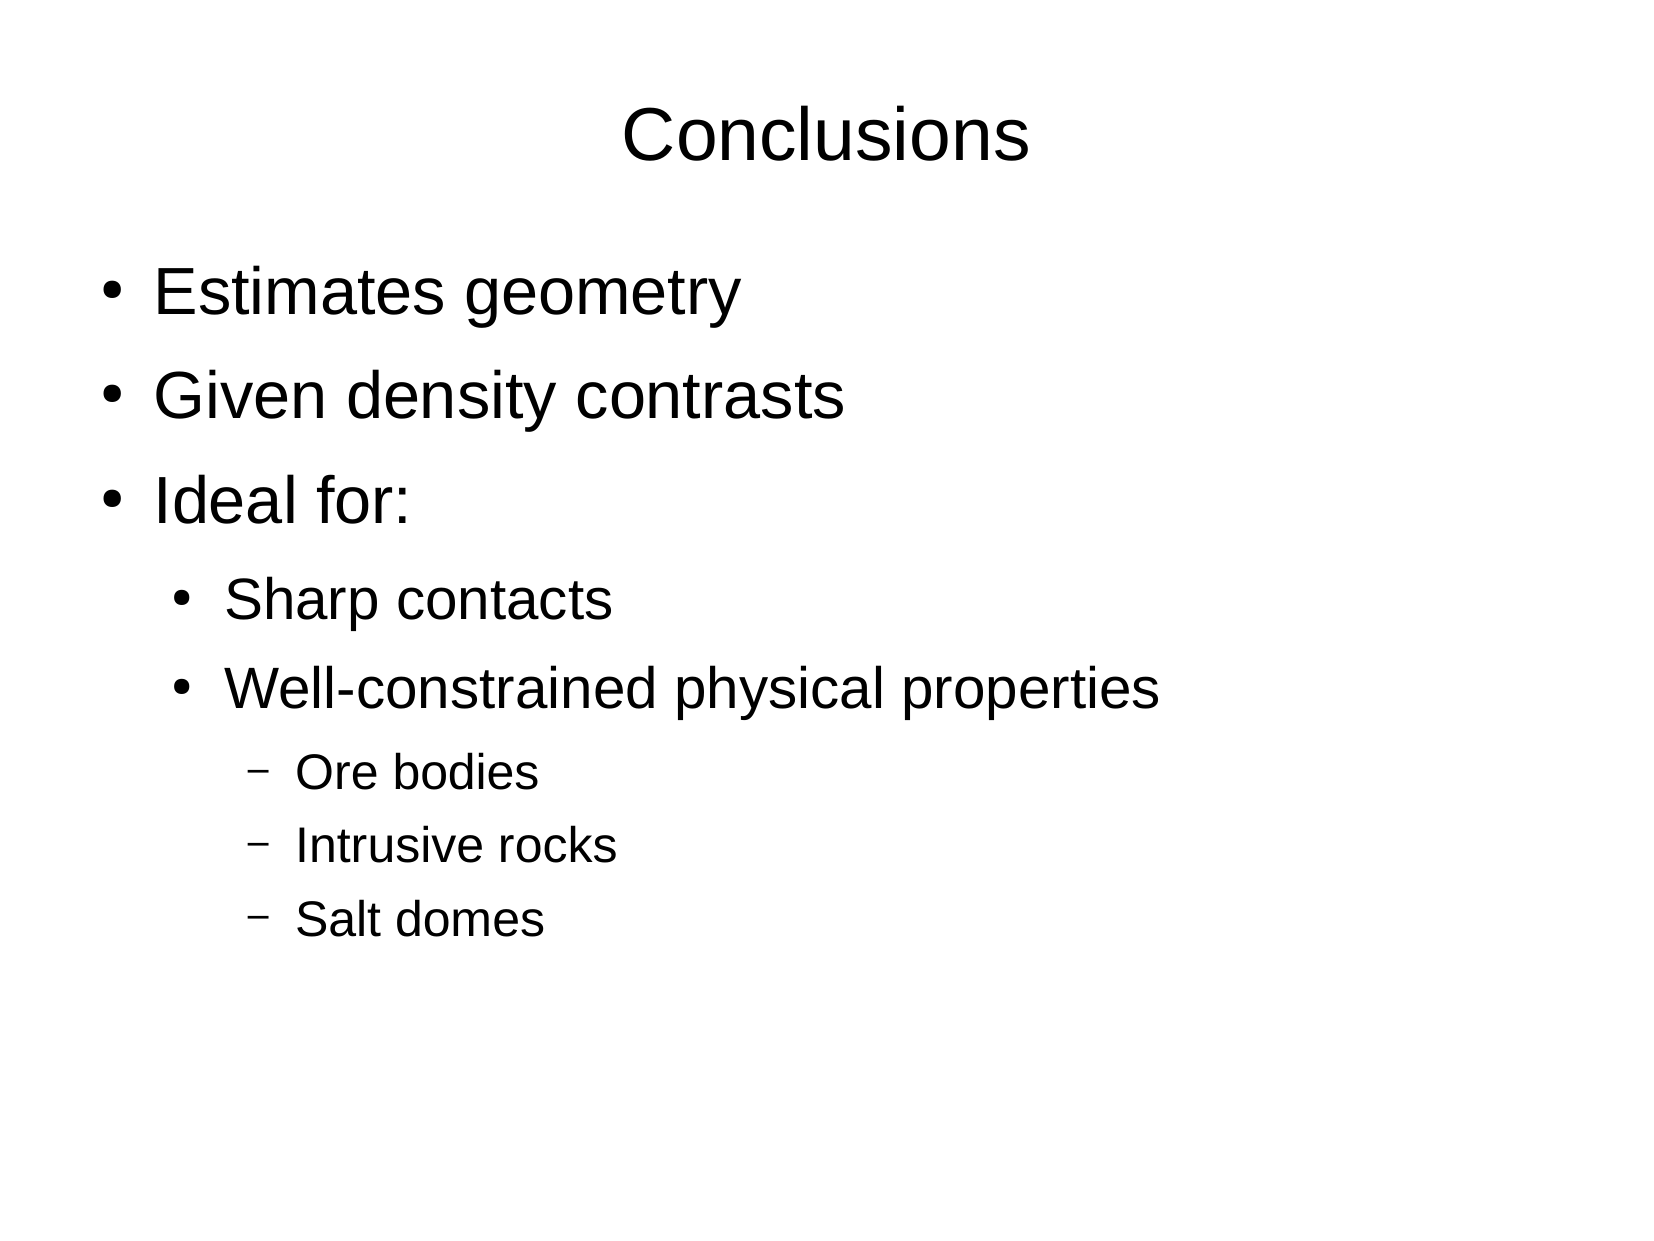

Conclusions
# Estimates geometry
Given density contrasts
Ideal for:
Sharp contacts
Well-constrained physical properties
Ore bodies
Intrusive rocks
Salt domes